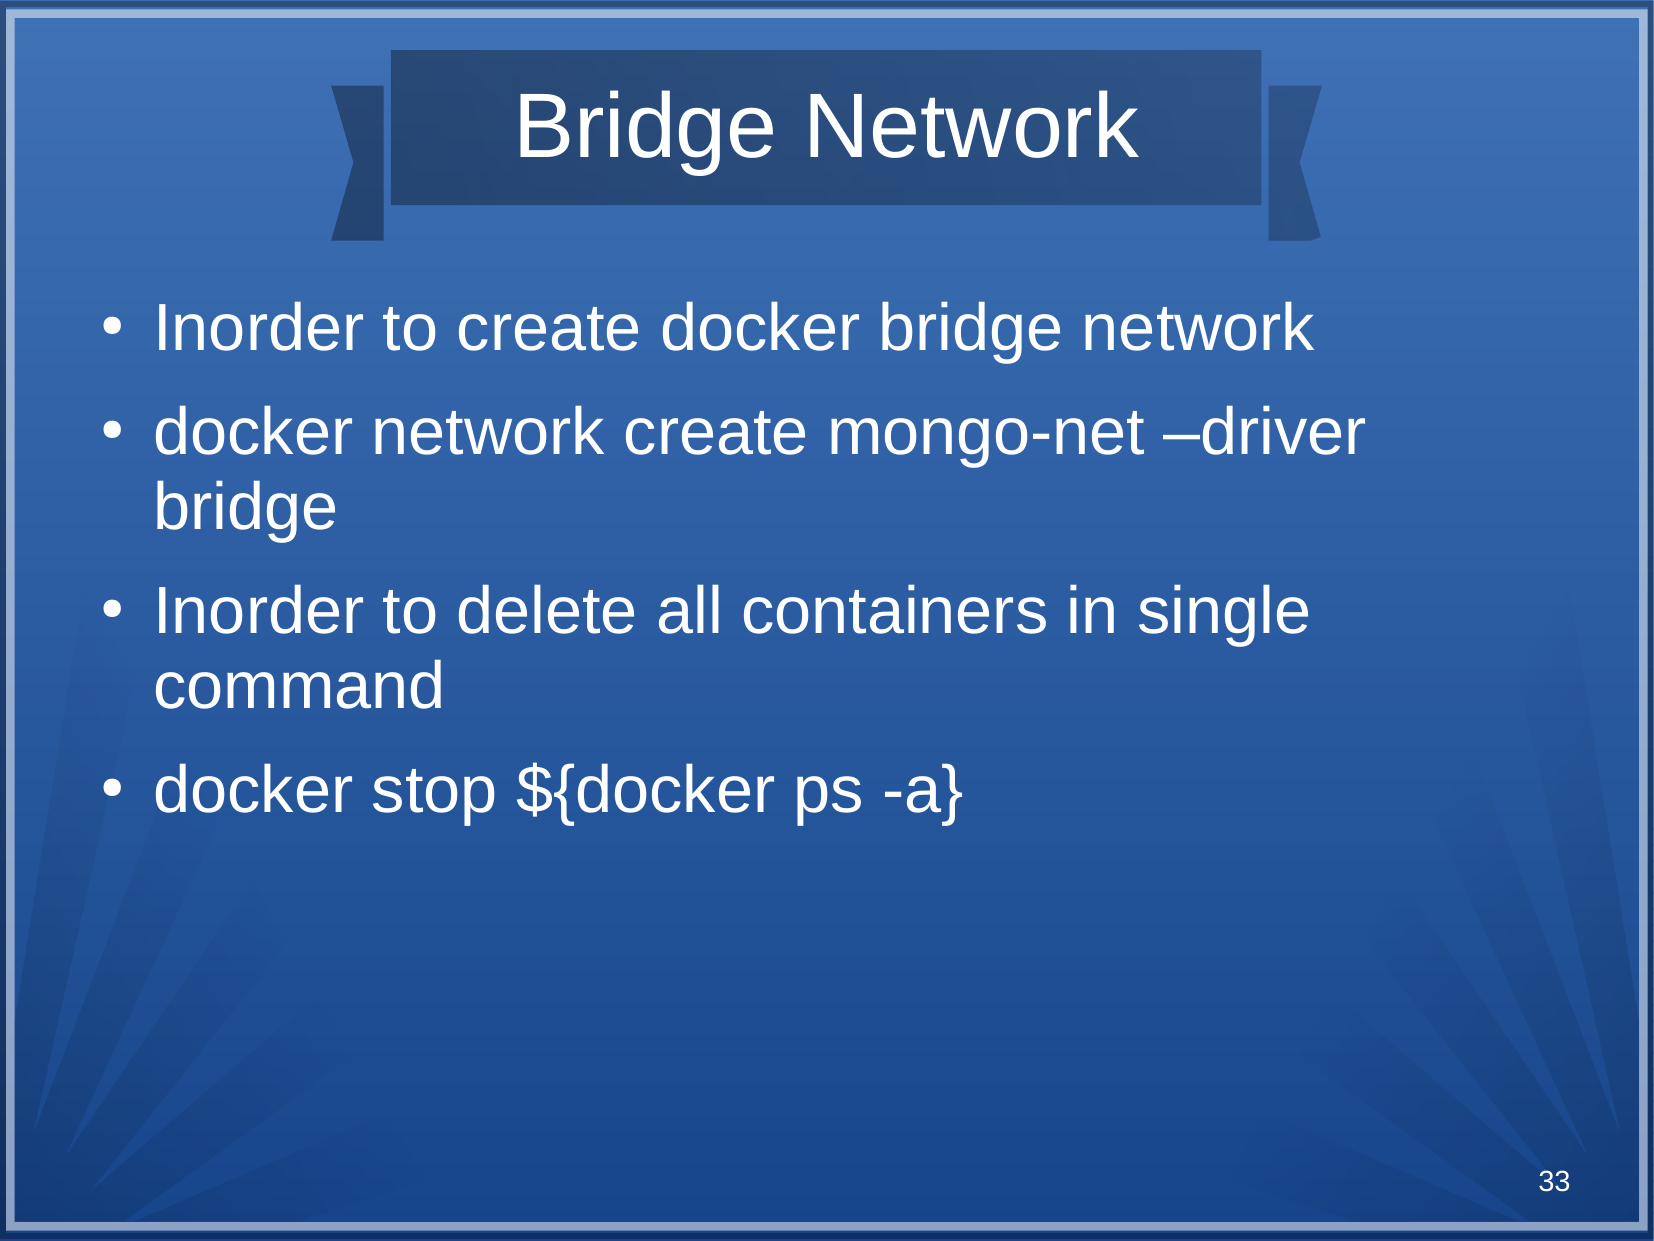

# Bridge Network
Inorder to create docker bridge network
docker network create mongo-net –driver bridge
Inorder to delete all containers in single command
docker stop ${docker ps -a}
33